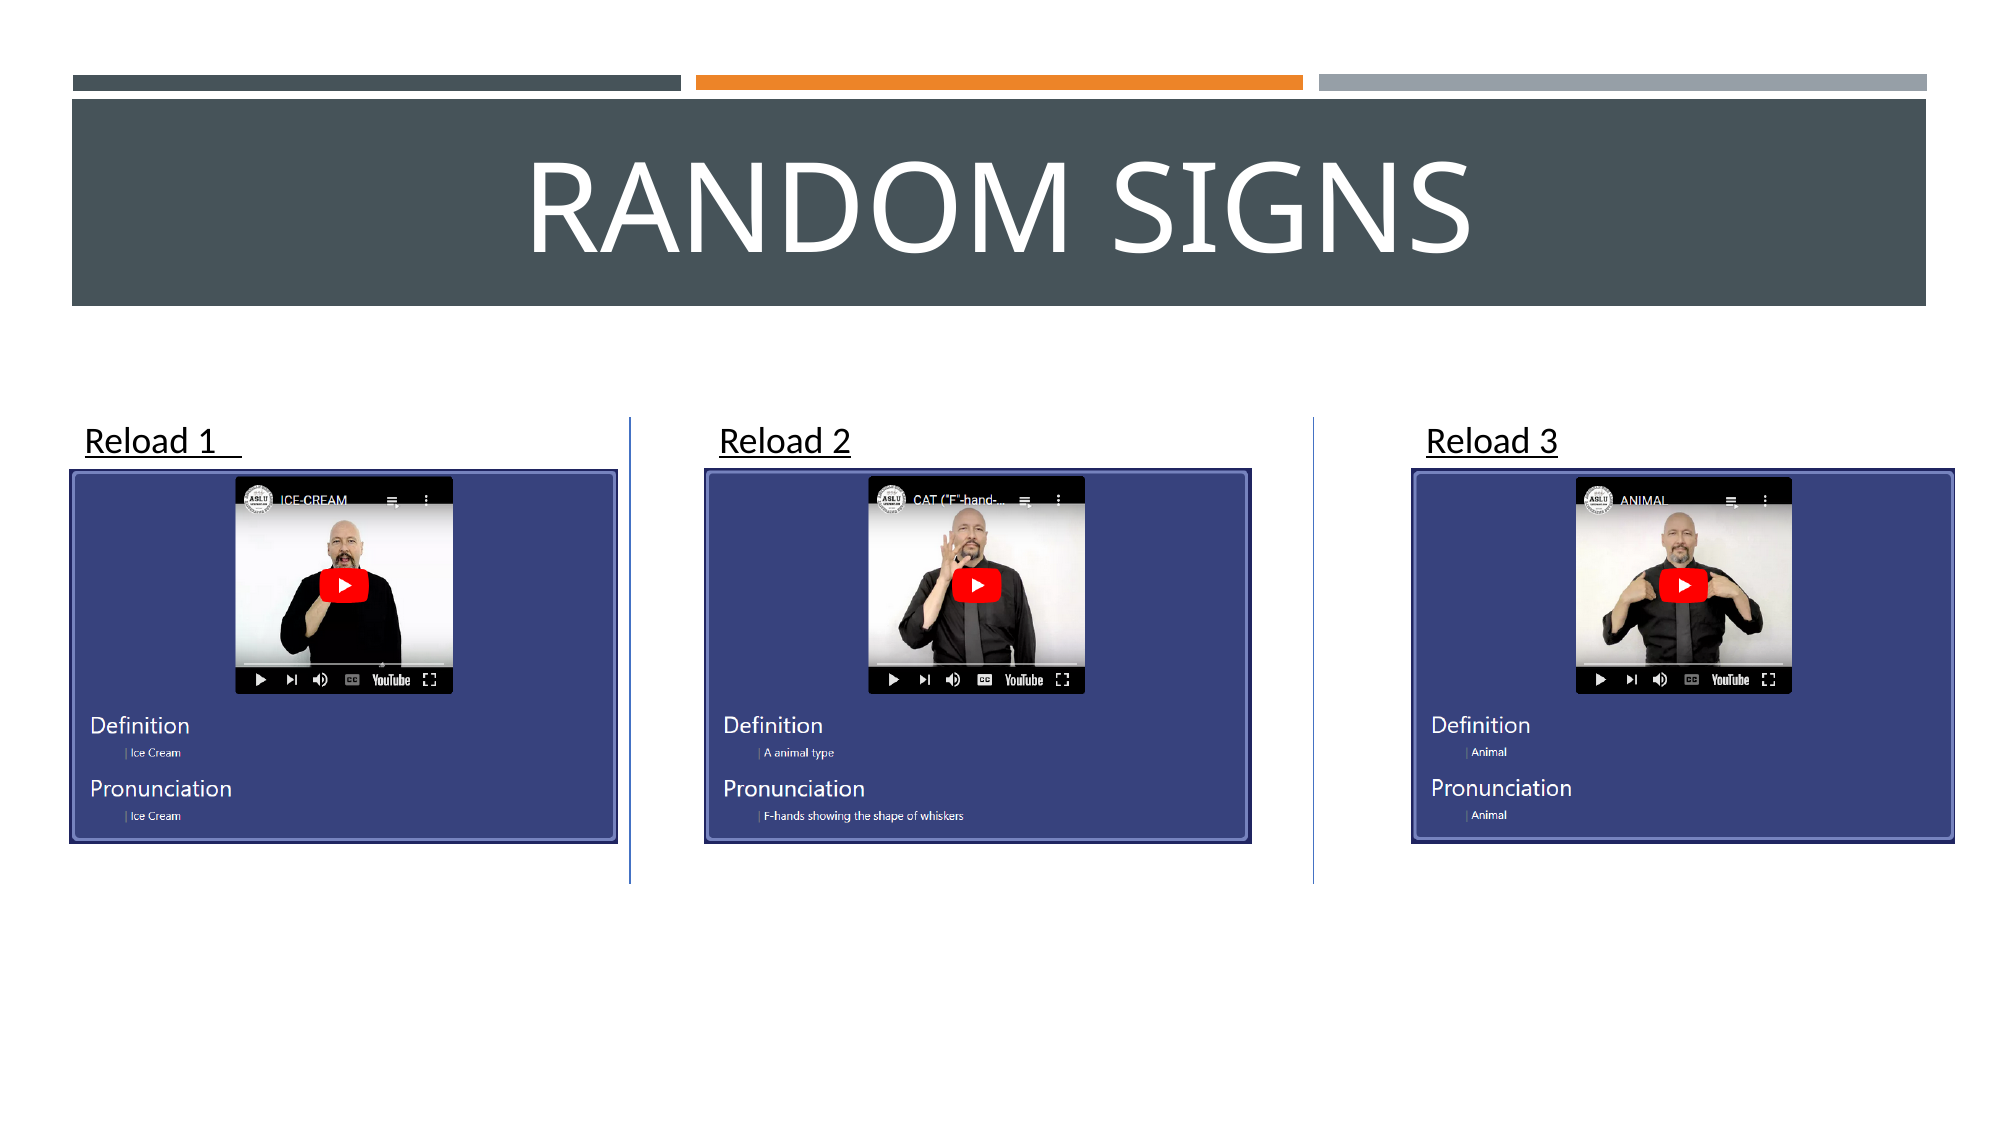

# Random signs
Reload 1
Reload 2
Reload 3